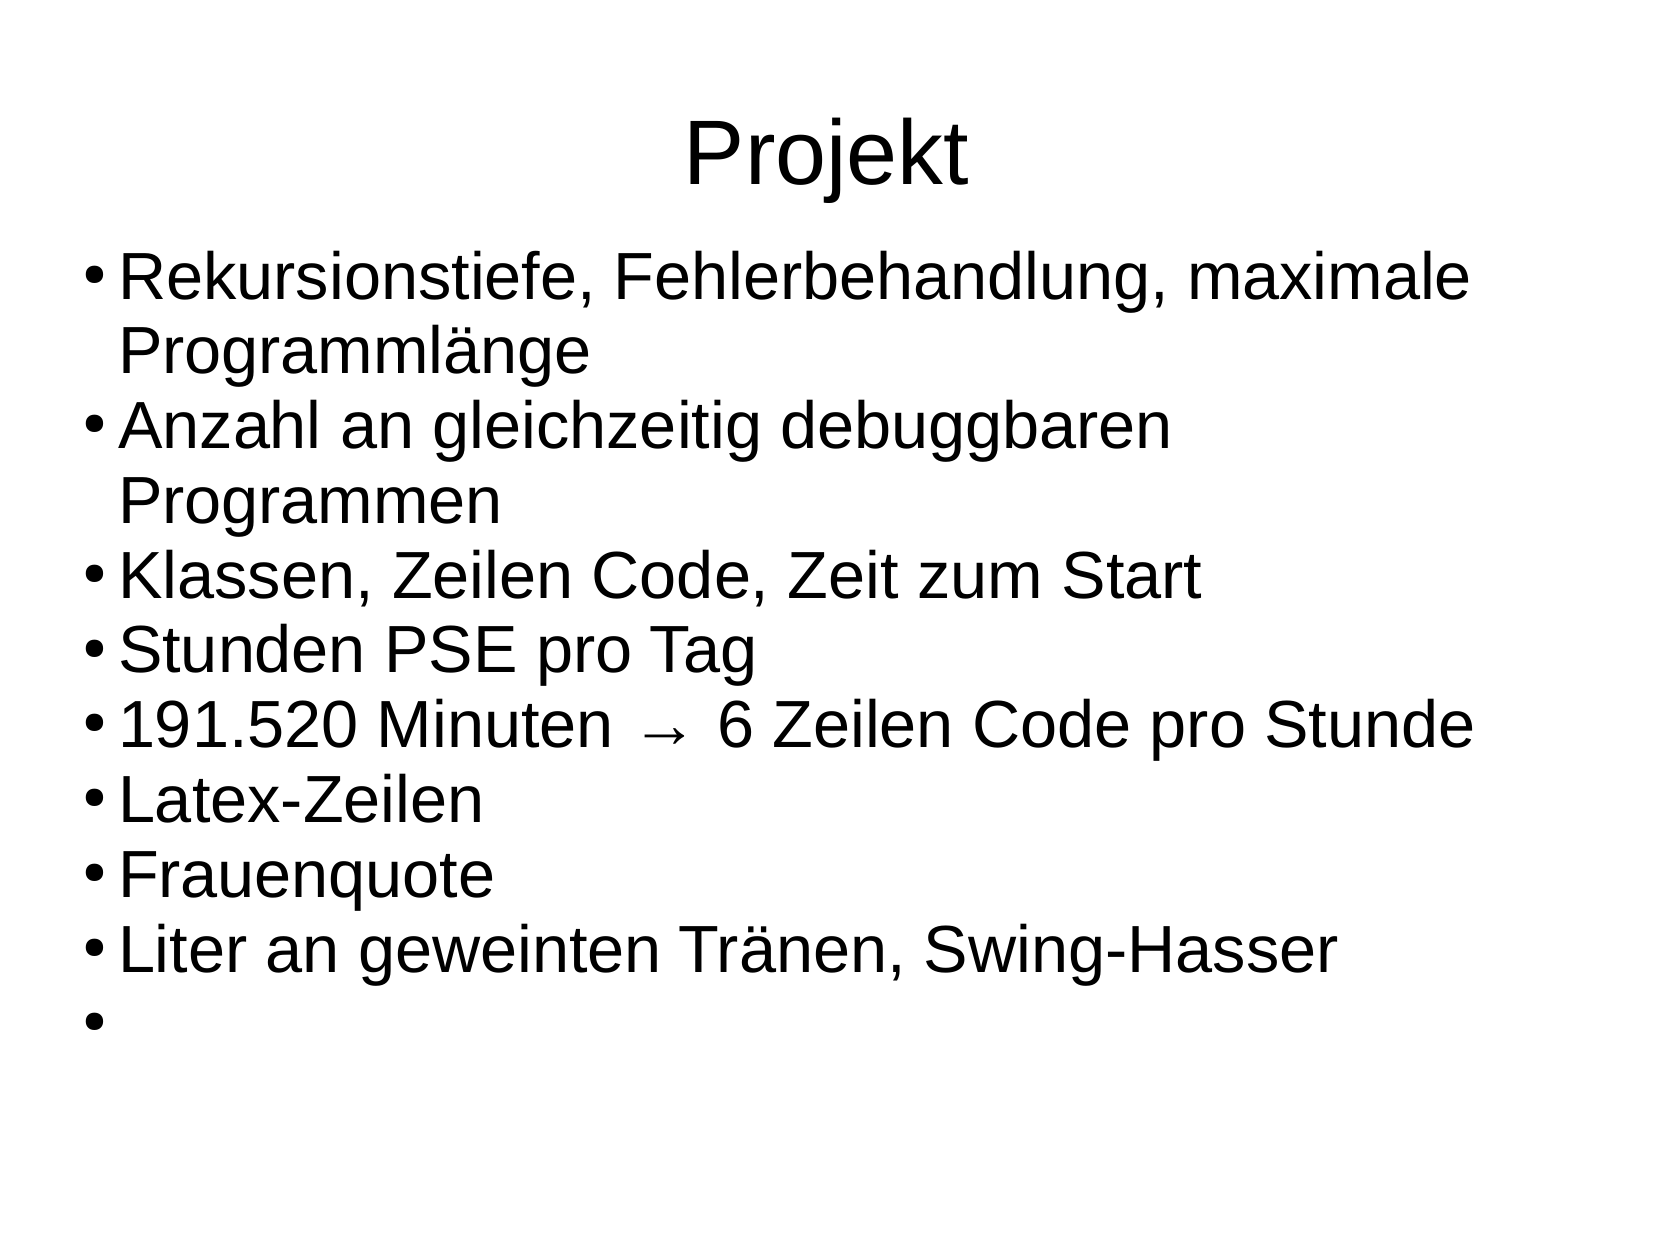

# Projekt
Rekursionstiefe, Fehlerbehandlung, maximale Programmlänge
Anzahl an gleichzeitig debuggbaren Programmen
Klassen, Zeilen Code, Zeit zum Start
Stunden PSE pro Tag
191.520 Minuten → 6 Zeilen Code pro Stunde
Latex-Zeilen
Frauenquote
Liter an geweinten Tränen, Swing-Hasser